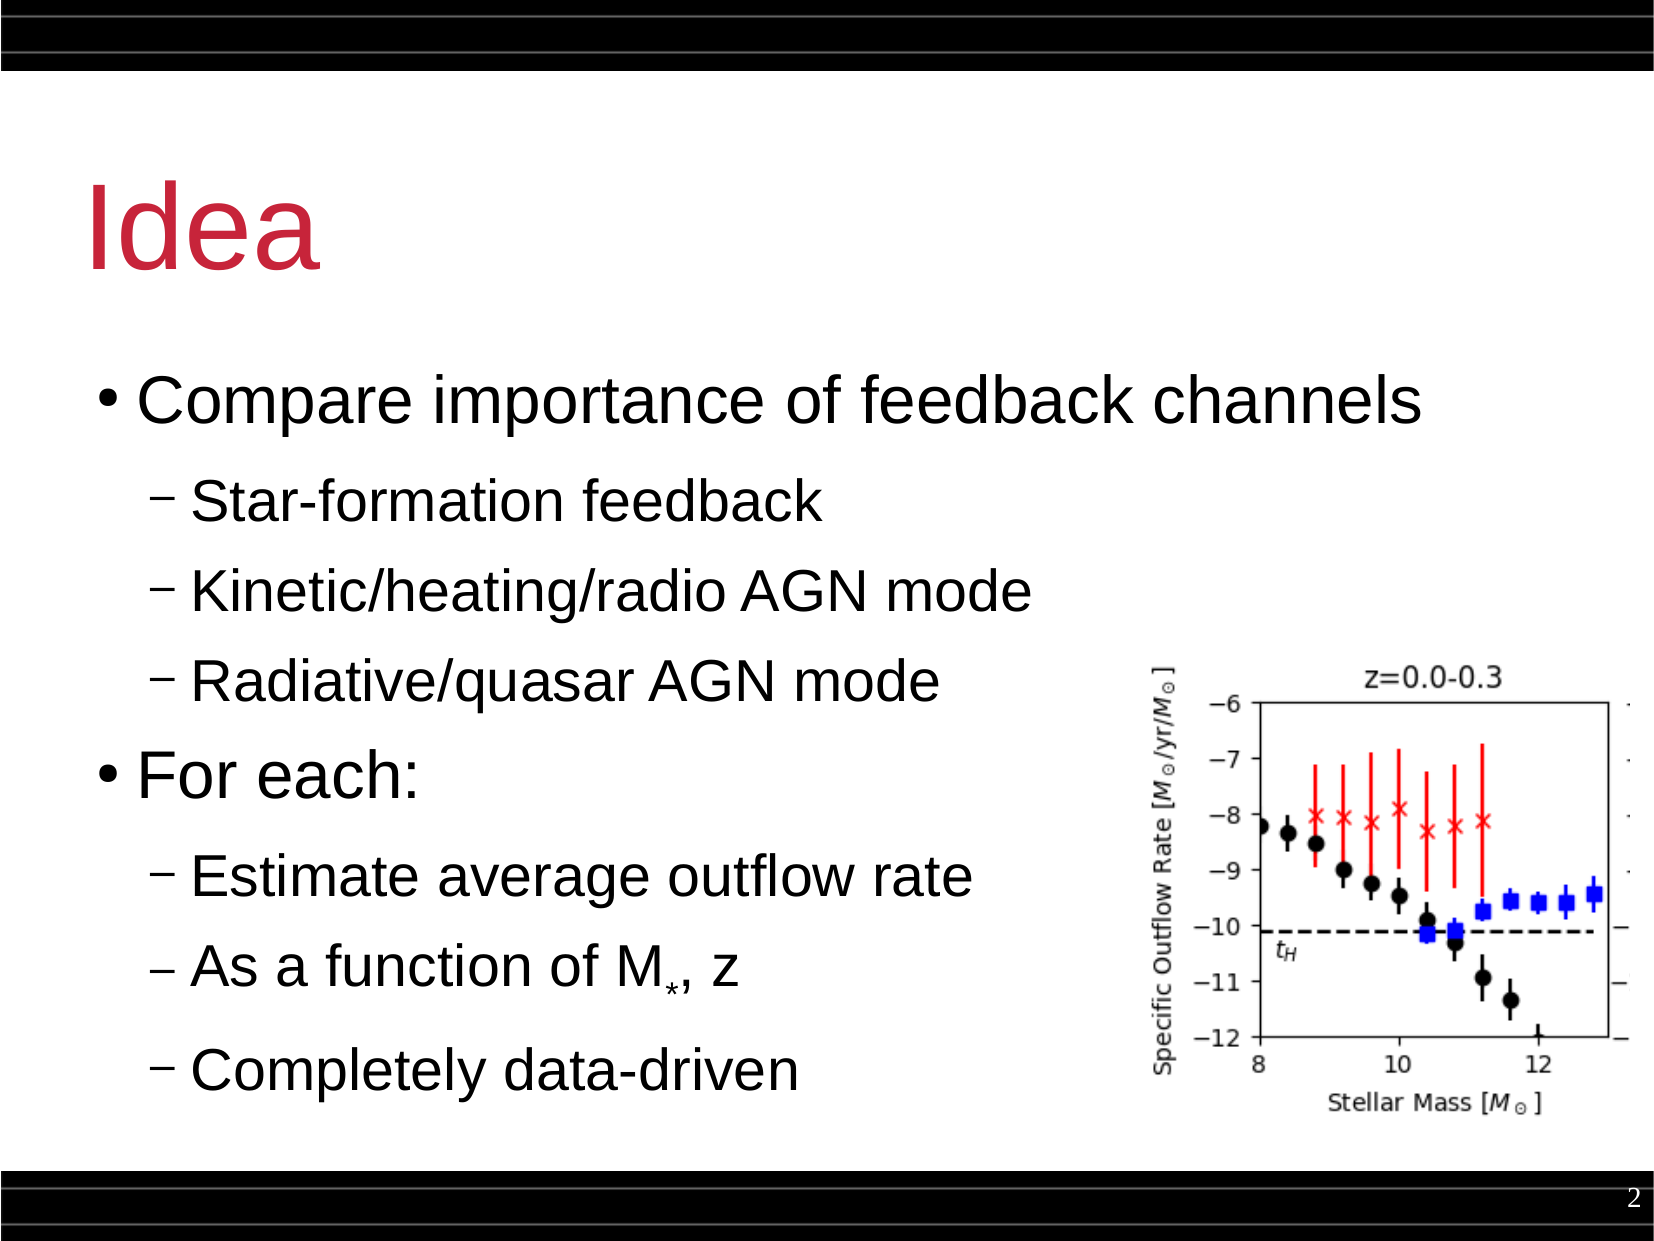

# Idea
Compare importance of feedback channels
Star-formation feedback
Kinetic/heating/radio AGN mode
Radiative/quasar AGN mode
For each:
Estimate average outflow rate
As a function of M*, z
Completely data-driven